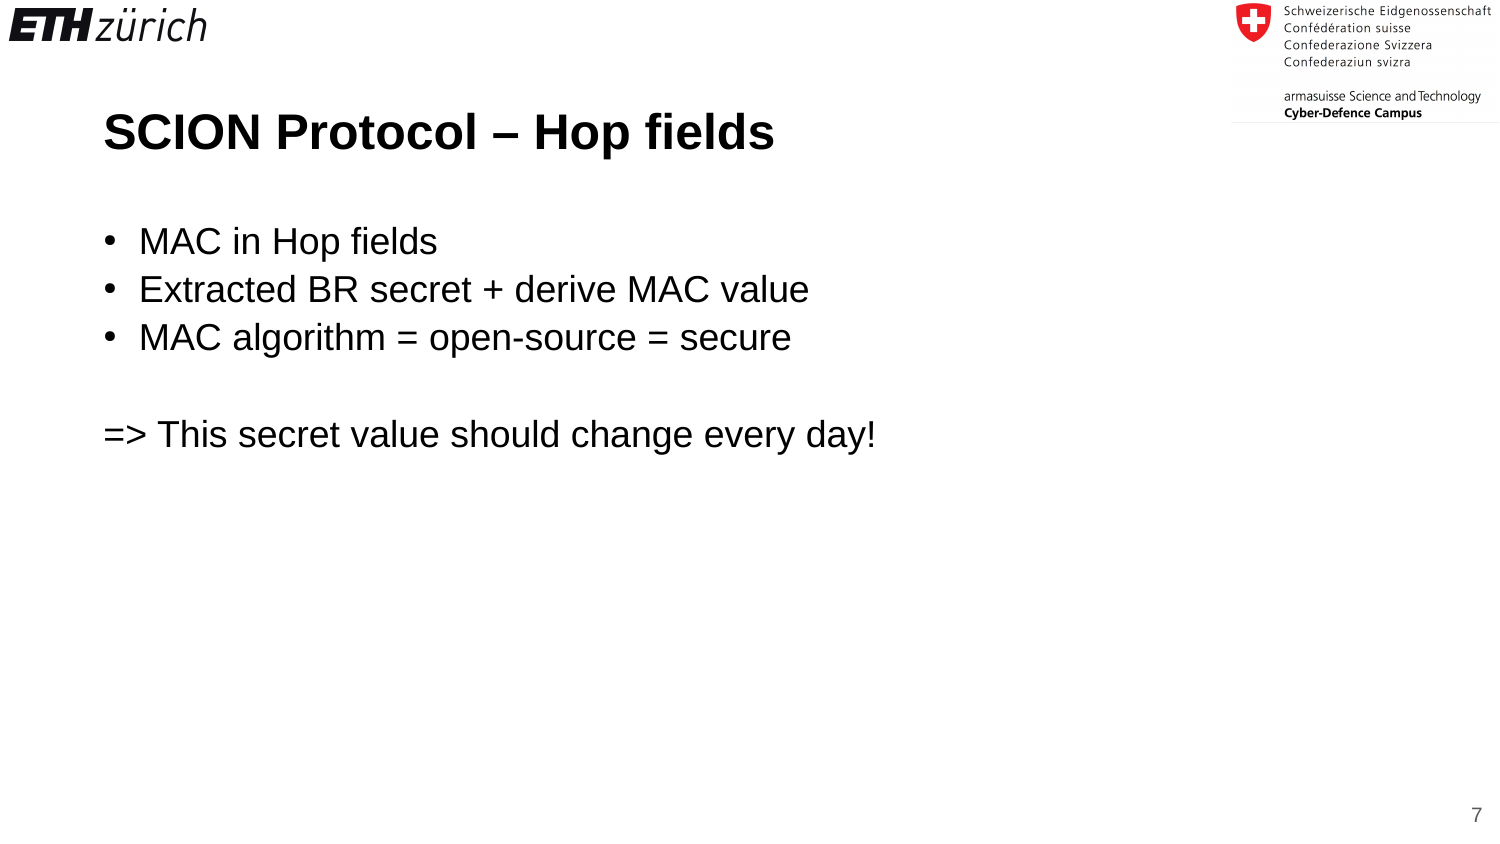

SCION Protocol – Hop fields
MAC in Hop fields
Extracted BR secret + derive MAC value
MAC algorithm = open-source = secure
=> This secret value should change every day!
7